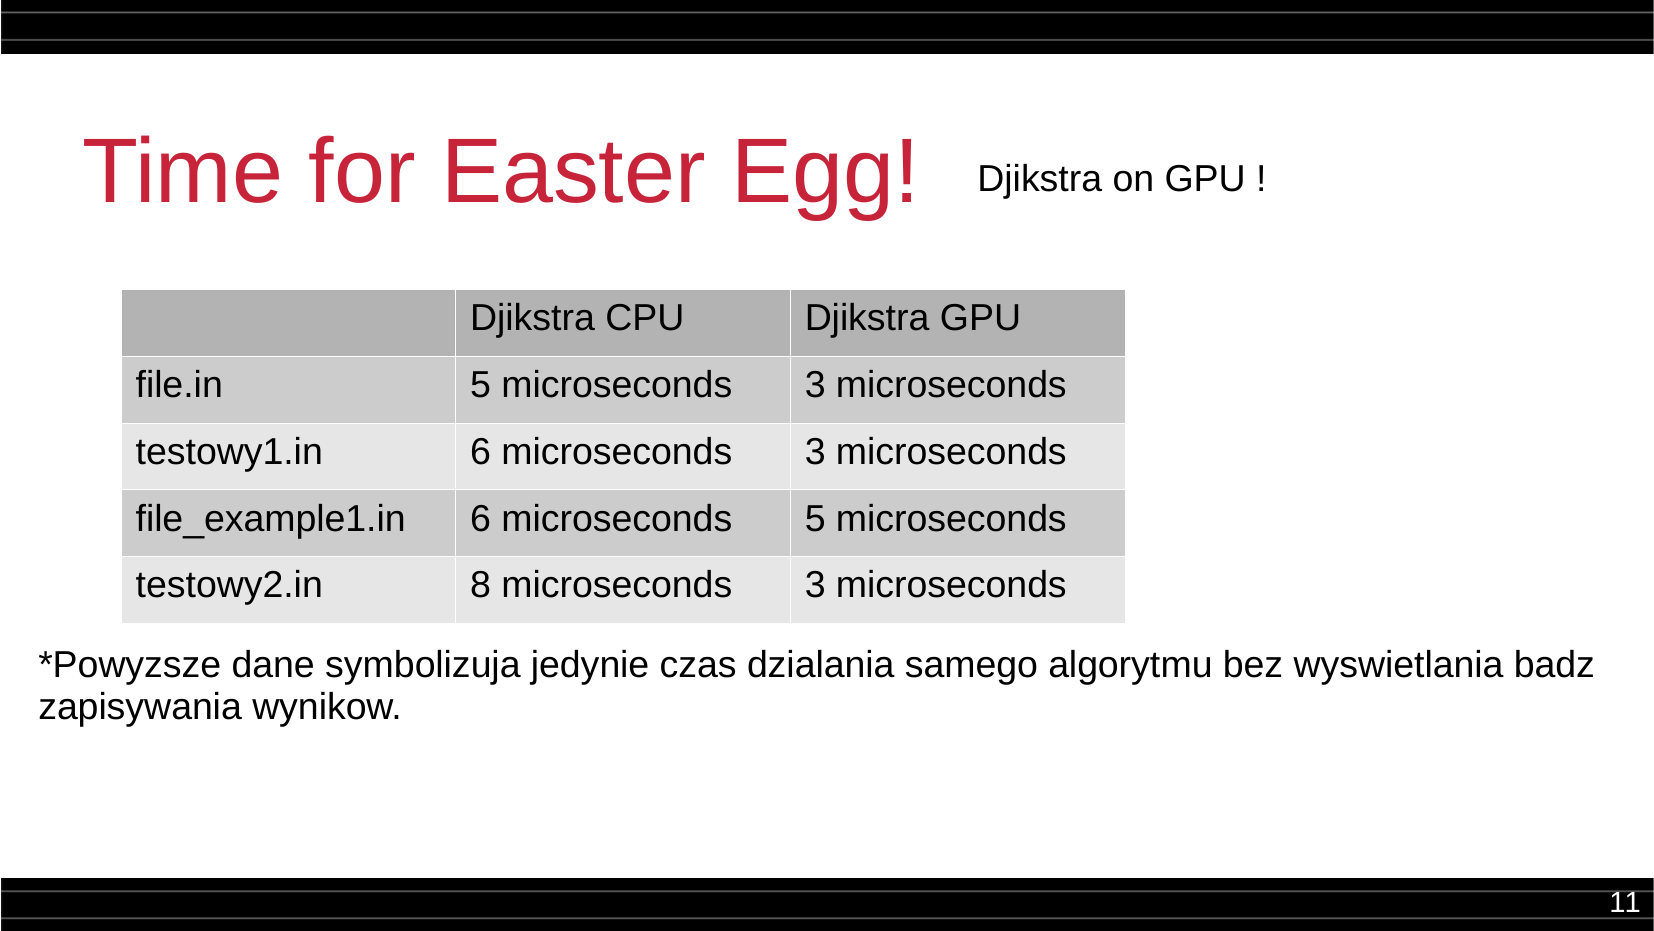

# Time for Easter Egg!
Djikstra on GPU !
| | Djikstra CPU | Djikstra GPU |
| --- | --- | --- |
| file.in | 5 microseconds | 3 microseconds |
| testowy1.in | 6 microseconds | 3 microseconds |
| file\_example1.in | 6 microseconds | 5 microseconds |
| testowy2.in | 8 microseconds | 3 microseconds |
*Powyzsze dane symbolizuja jedynie czas dzialania samego algorytmu bez wyswietlania badz
zapisywania wynikow.